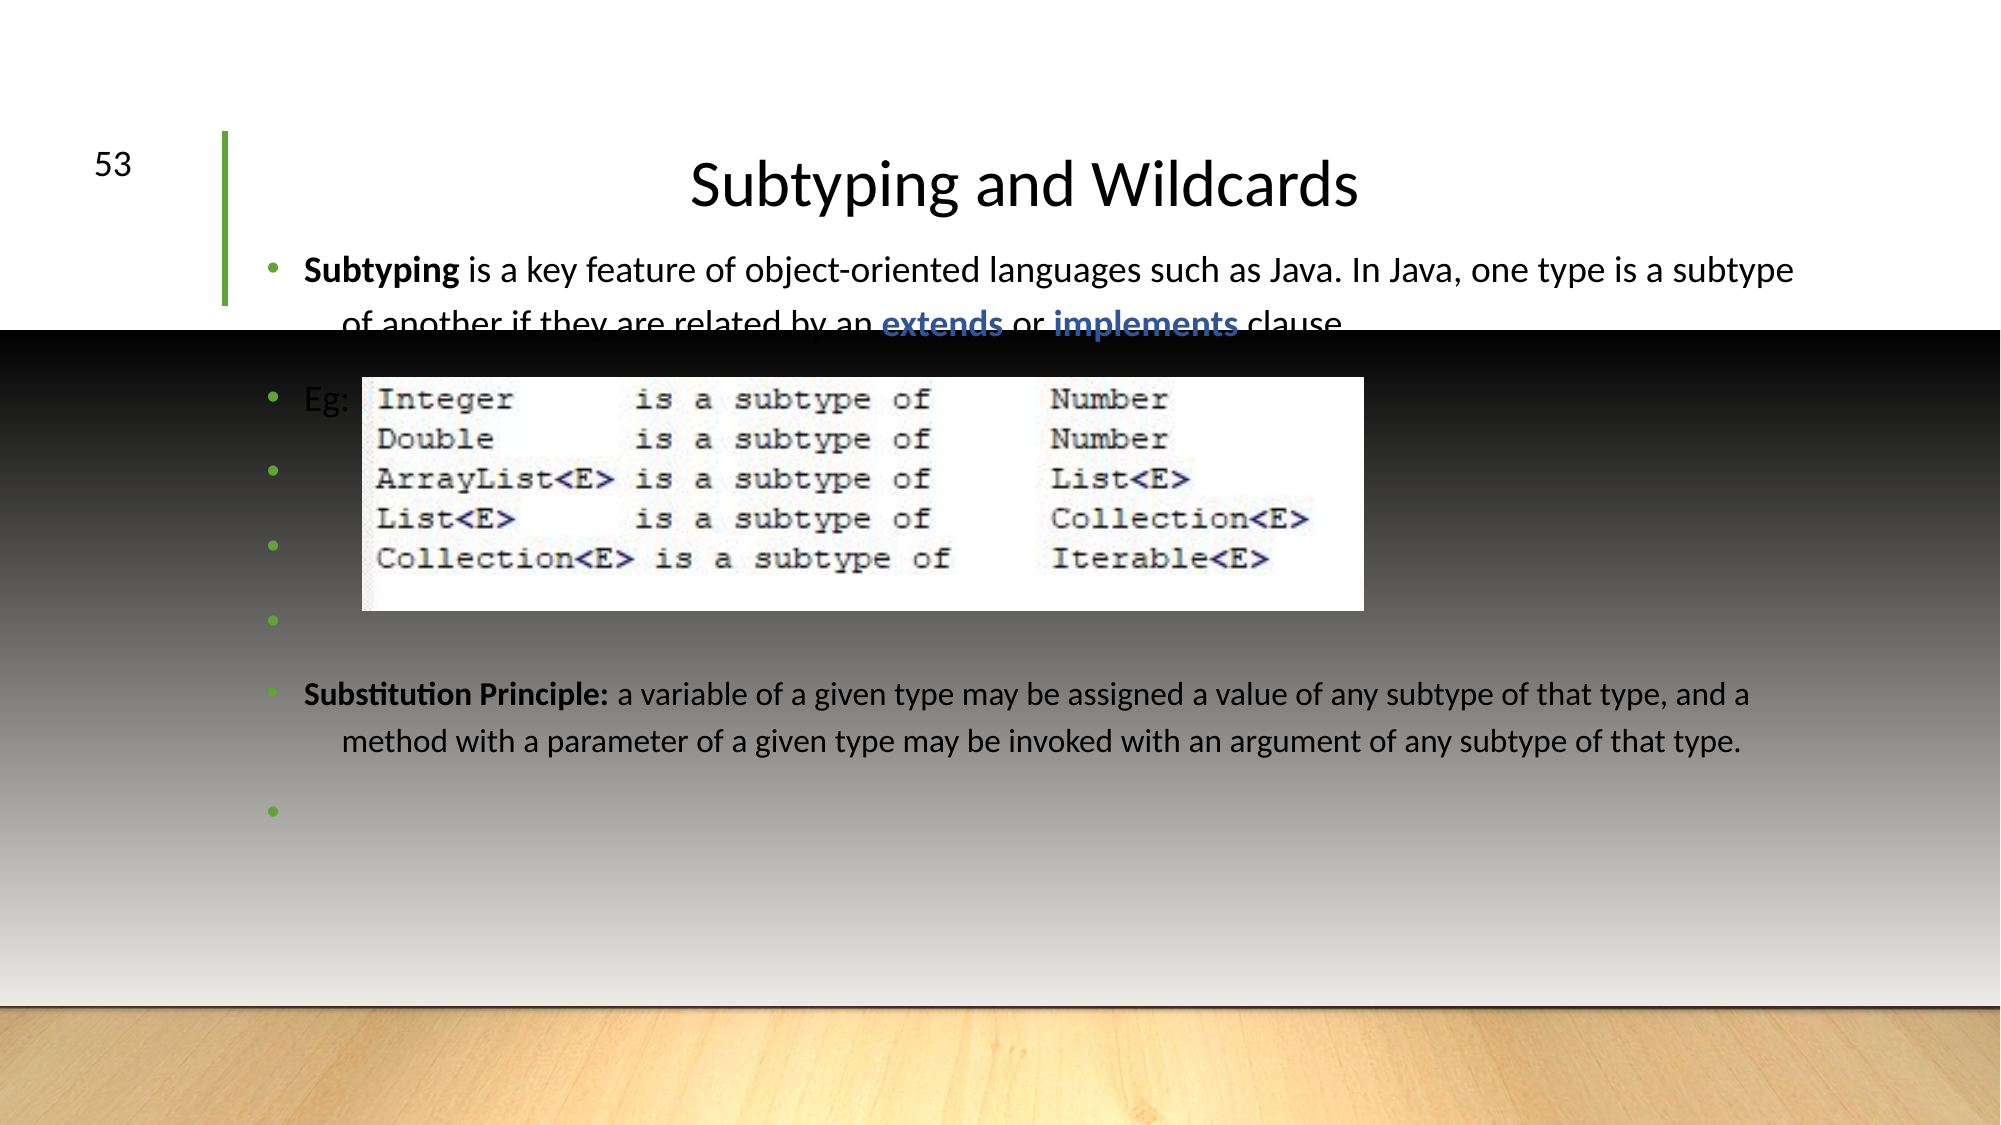

# Subtyping and Wildcards
Subtyping is a key feature of object-oriented languages such as Java. In Java, one type is a subtype of another if they are related by an extends or implements clause.
Eg:
Substitution Principle: a variable of a given type may be assigned a value of any subtype of that type, and a method with a parameter of a given type may be invoked with an argument of any subtype of that type.